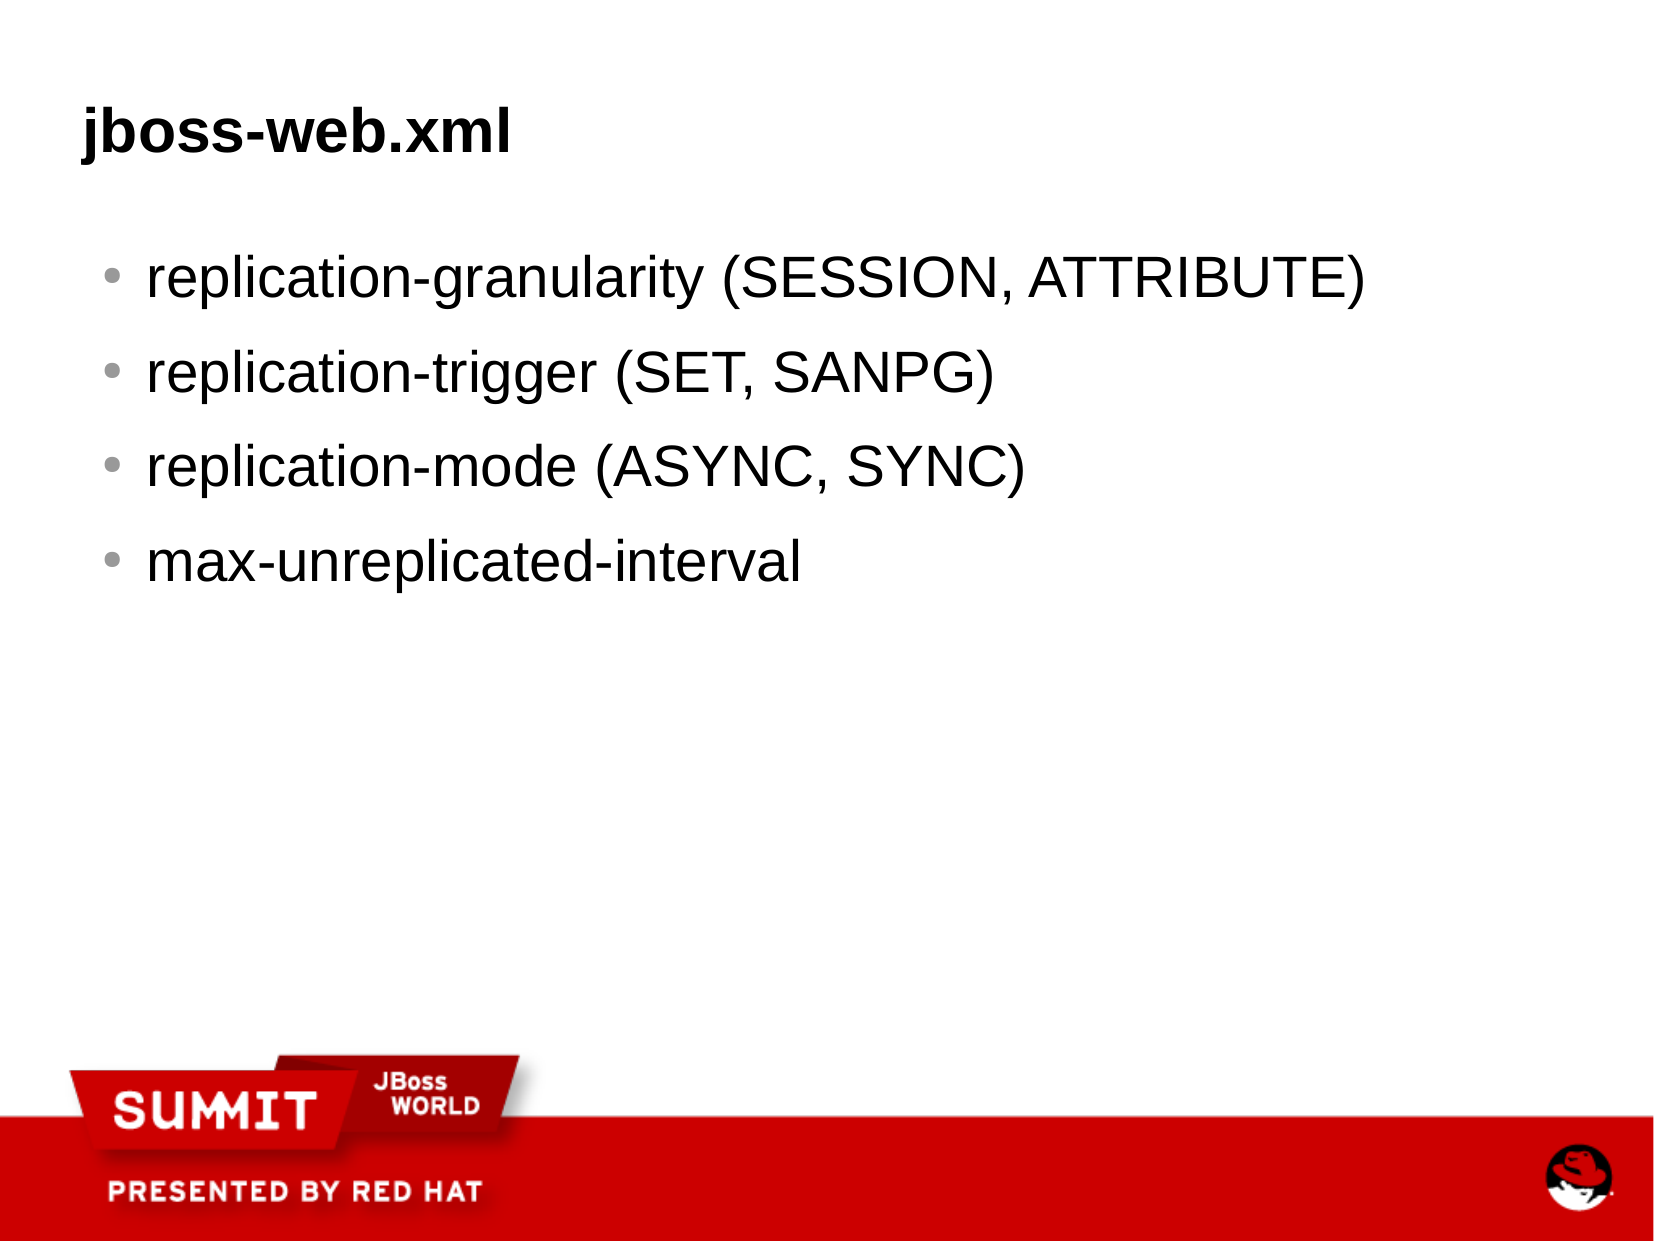

# jboss-web.xml
replication-granularity (SESSION, ATTRIBUTE)
replication-trigger (SET, SANPG)
replication-mode (ASYNC, SYNC)
max-unreplicated-interval